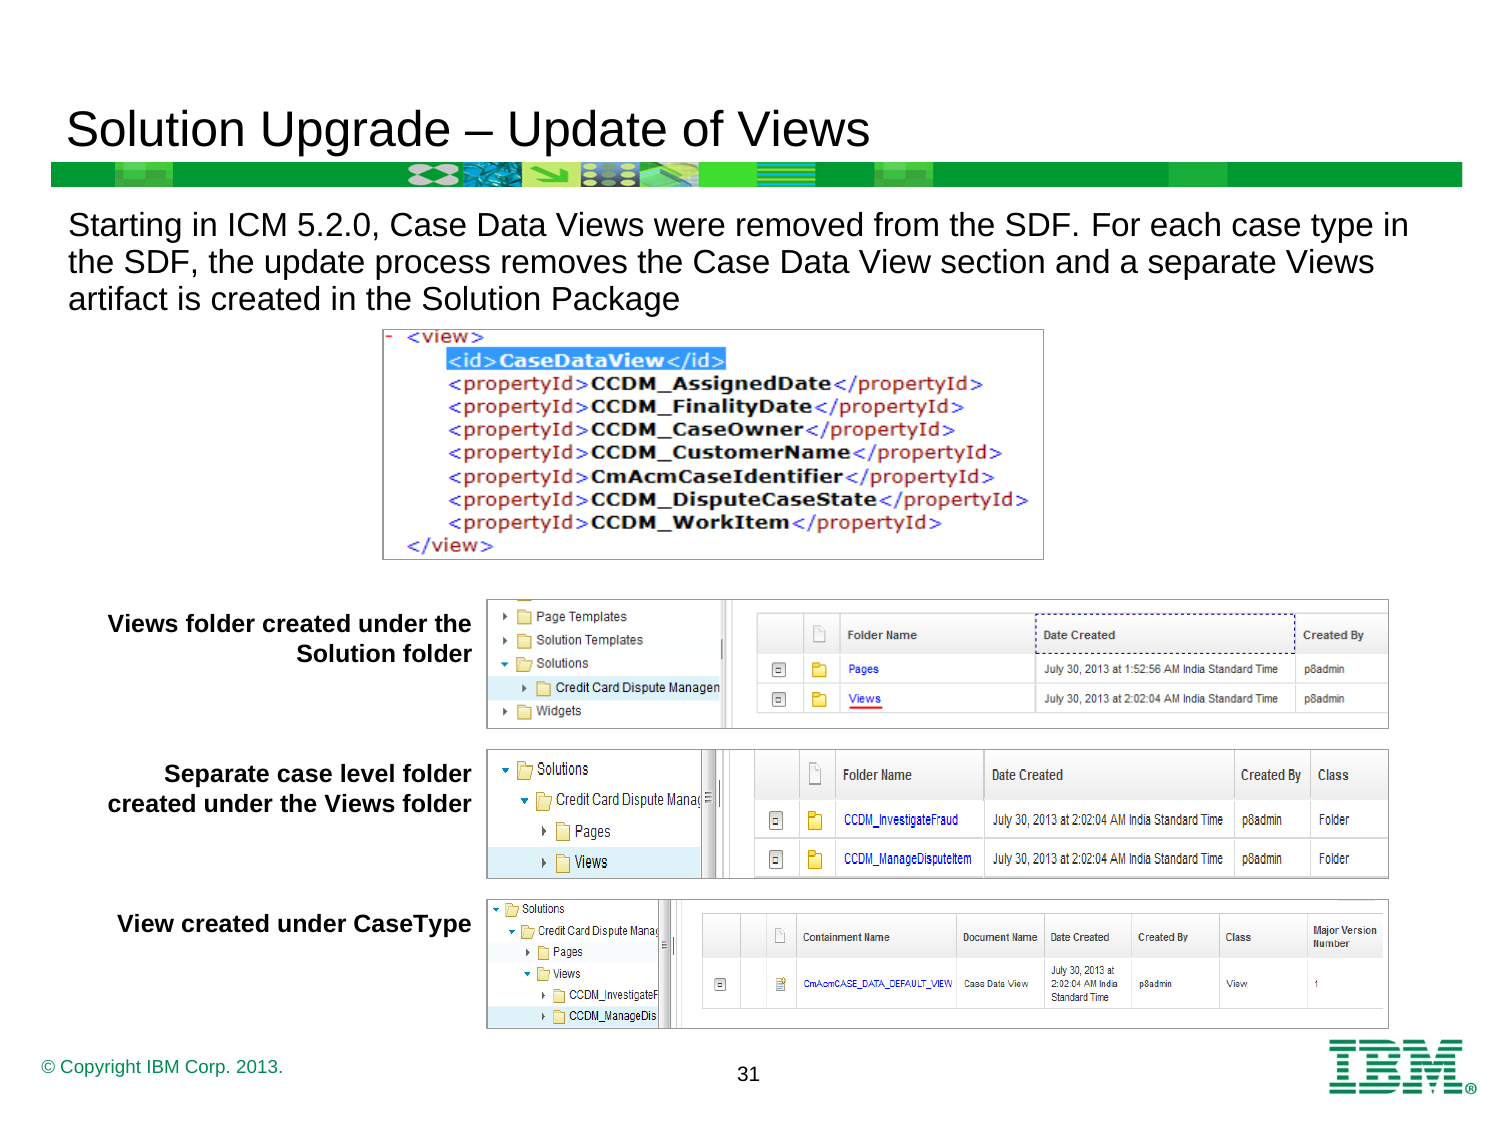

# Solution Upgrade – Update of Views
Starting in ICM 5.2.0, Case Data Views were removed from the SDF. For each case type in the SDF, the update process removes the Case Data View section and a separate Views artifact is created in the Solution Package
Views folder created under the Solution folder
Separate case level folder created under the Views folder
View created under CaseType
31